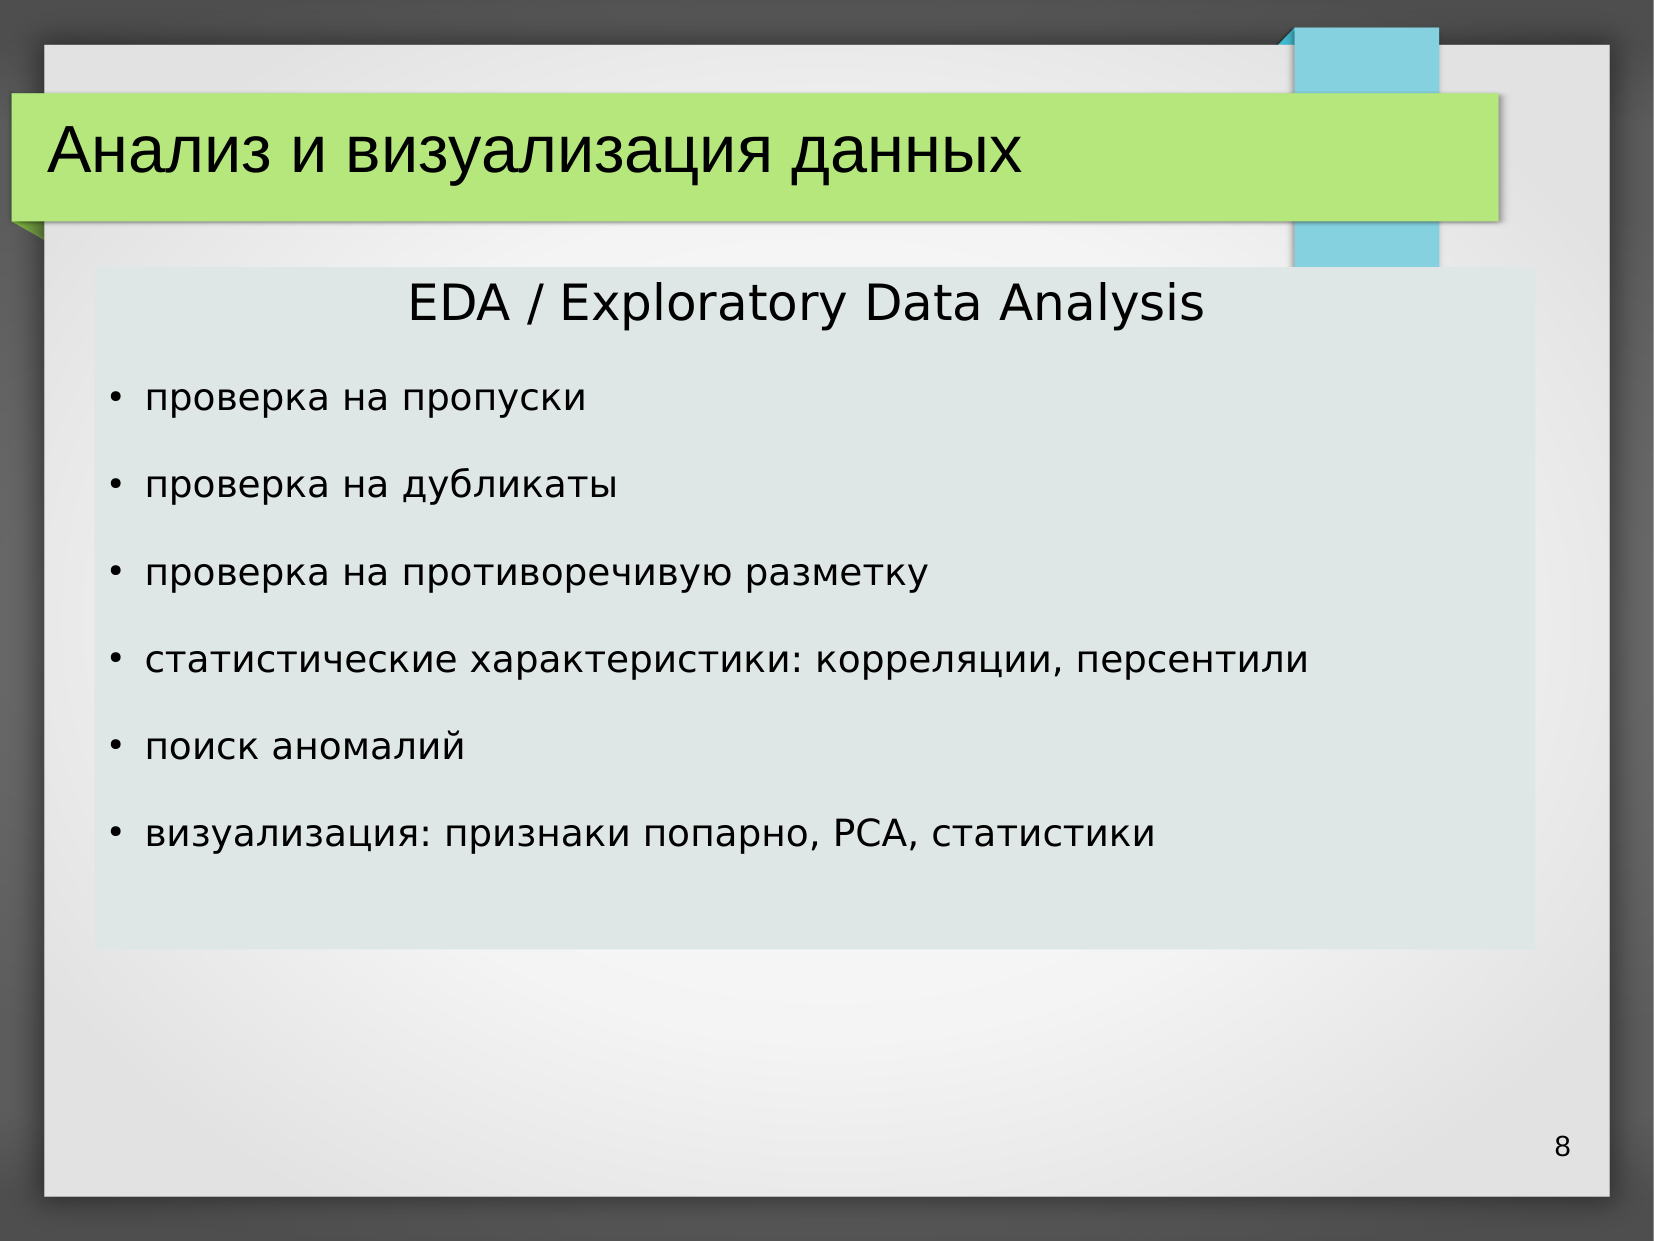

# Анализ и визуализация данных
EDA / Exploratory Data Analysis
проверка на пропуски
проверка на дубликаты
проверка на противоречивую разметку
статистические характеристики: корреляции, персентили
поиск аномалий
визуализация: признаки попарно, PCA, статистики
8